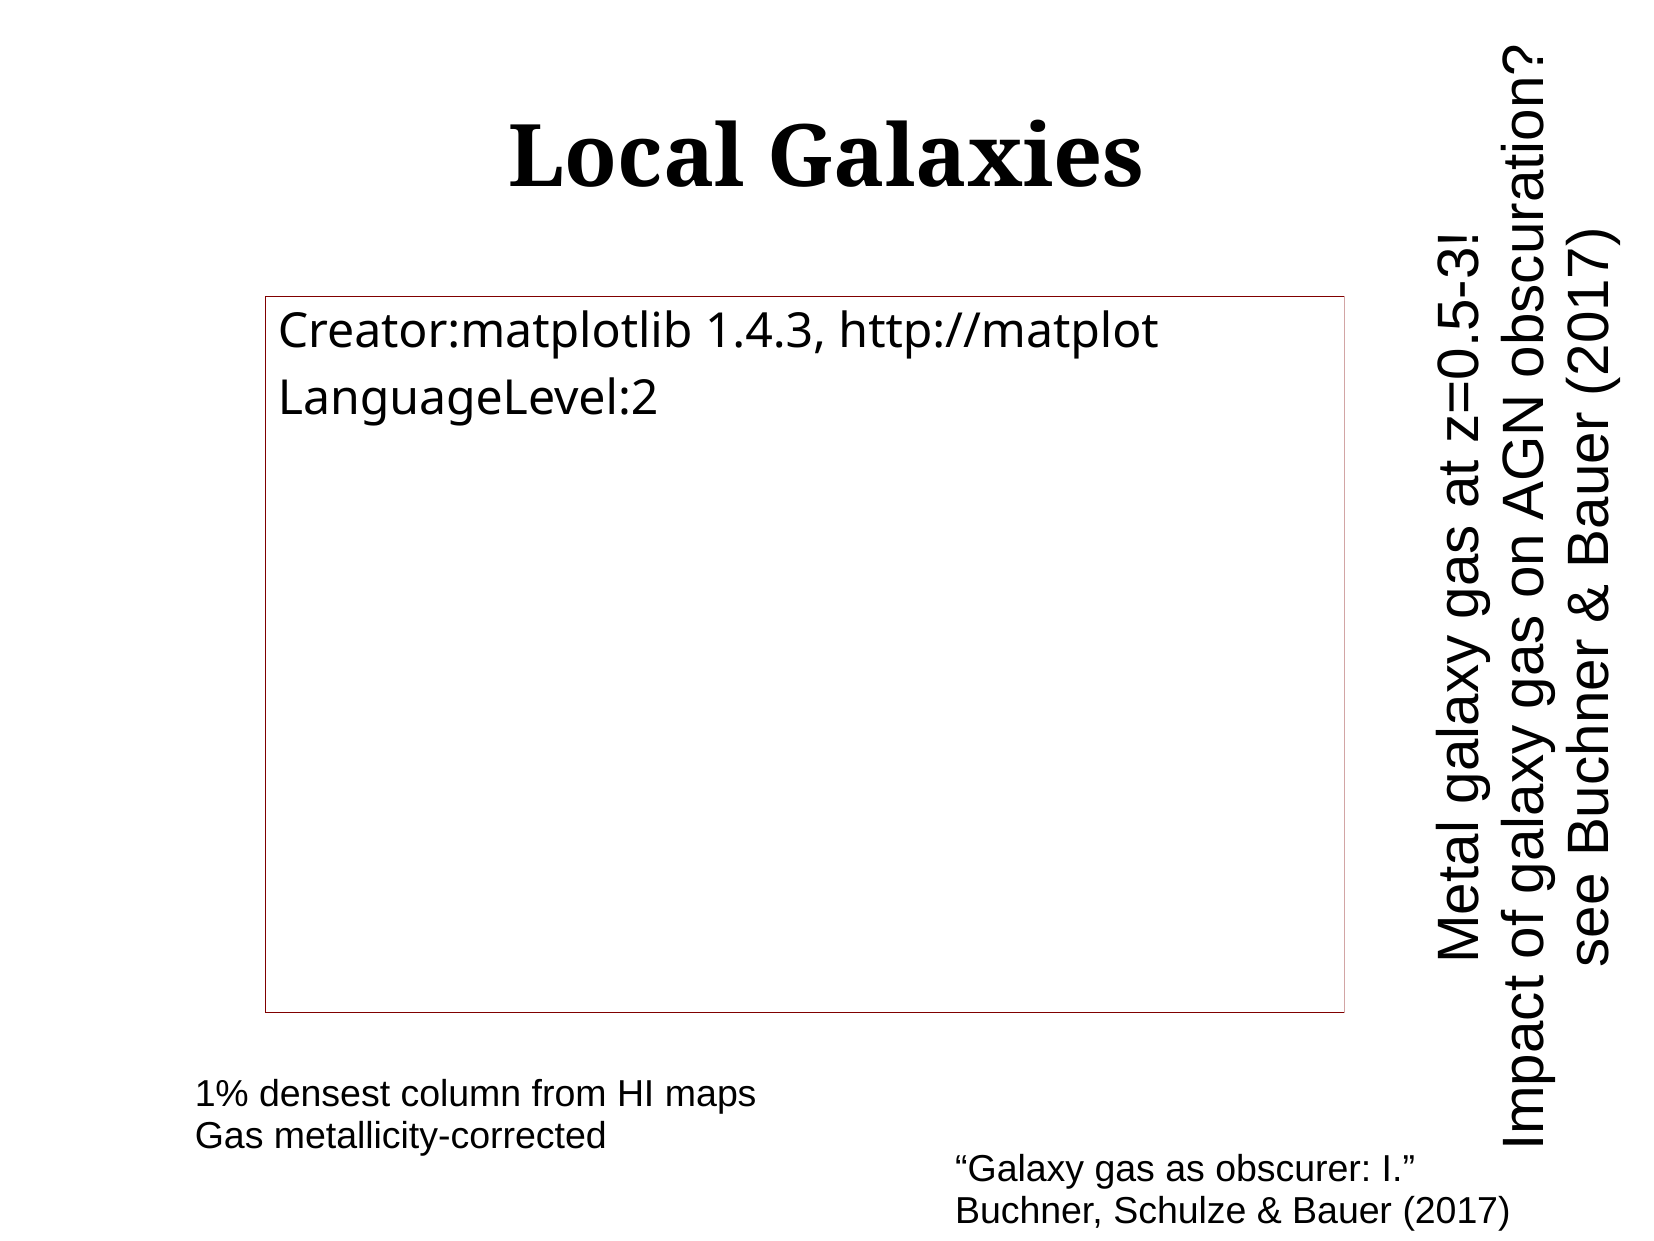

# Local Galaxies
Metal galaxy gas at z=0.5-3!
Impact of galaxy gas on AGN obscuration?
see Buchner & Bauer (2017)
1% densest column from HI maps
Gas metallicity-corrected
“Galaxy gas as obscurer: I.”
Buchner, Schulze & Bauer (2017)